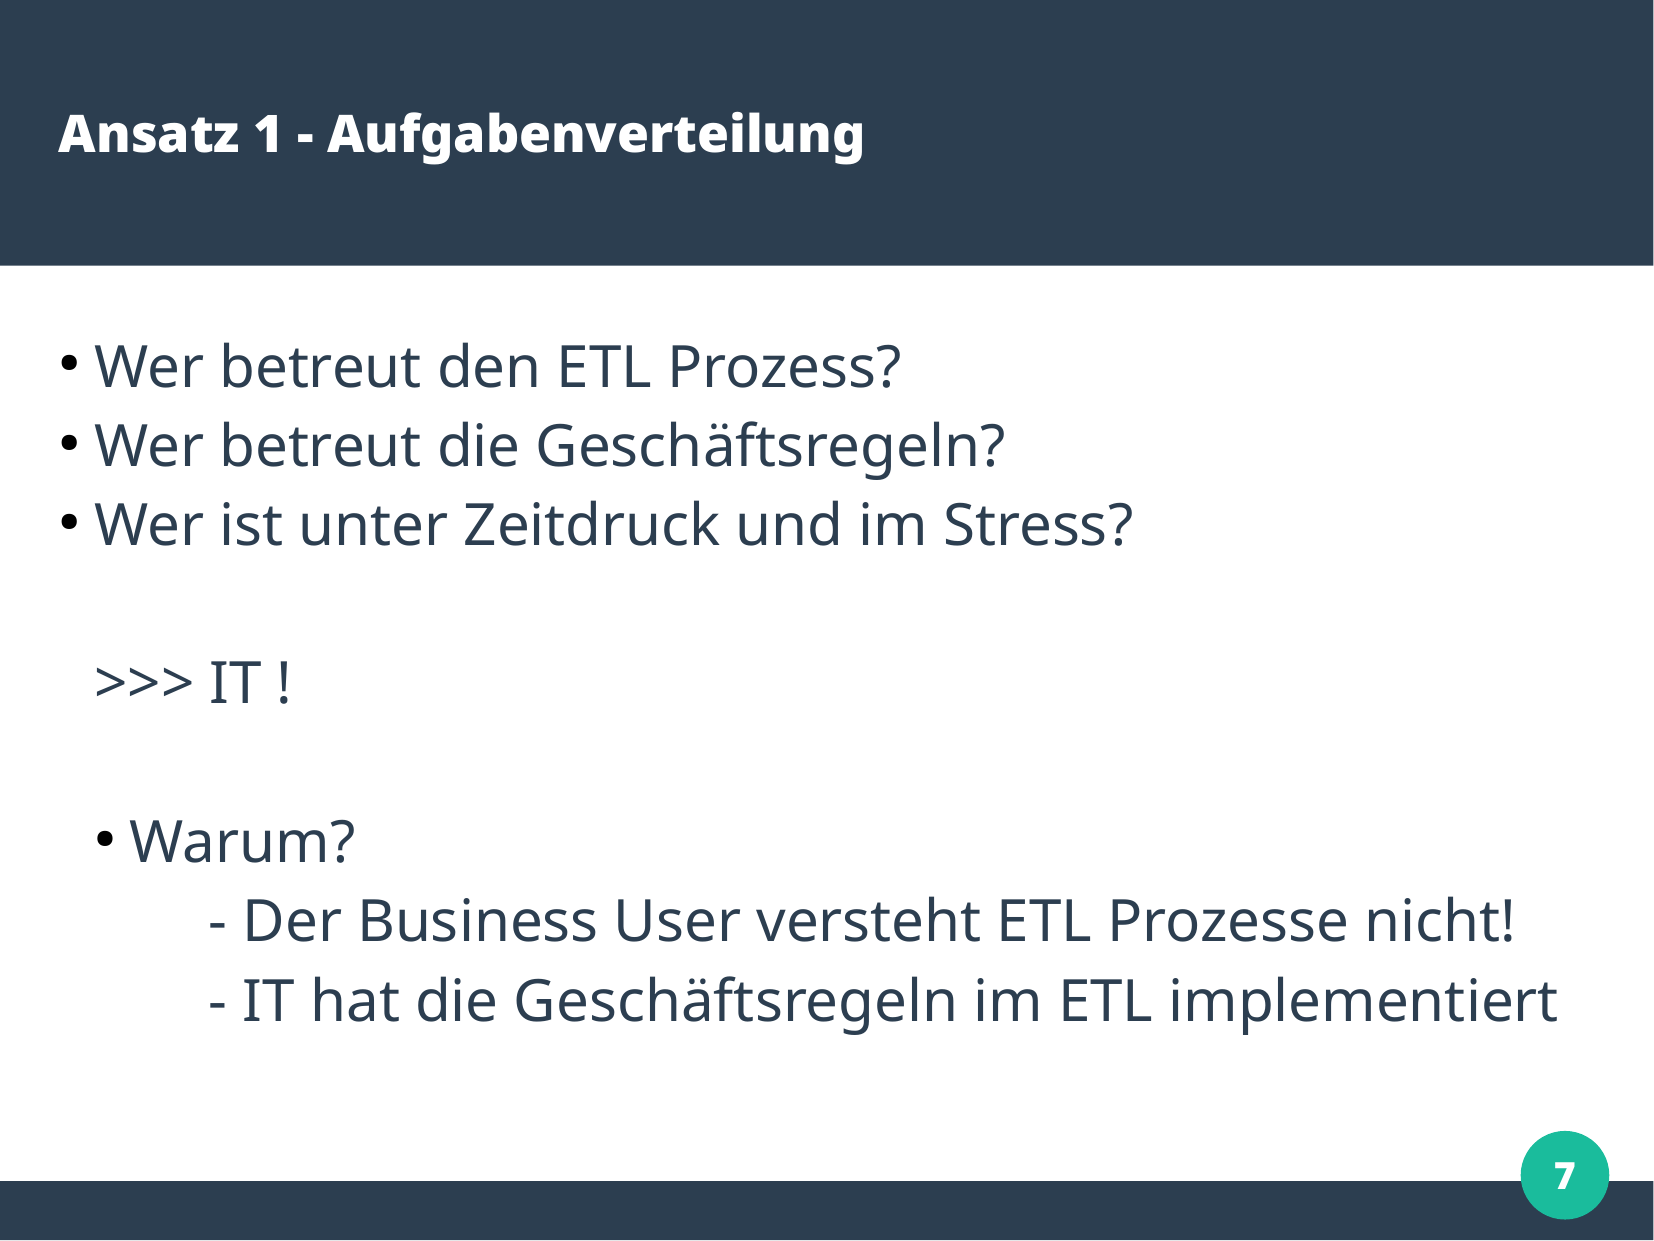

# Ansatz 1 - Aufgabenverteilung
Wer betreut den ETL Prozess?
Wer betreut die Geschäftsregeln?
Wer ist unter Zeitdruck und im Stress?
>>> IT !
Warum?
		- Der Business User versteht ETL Prozesse nicht!
		- IT hat die Geschäftsregeln im ETL implementiert
7